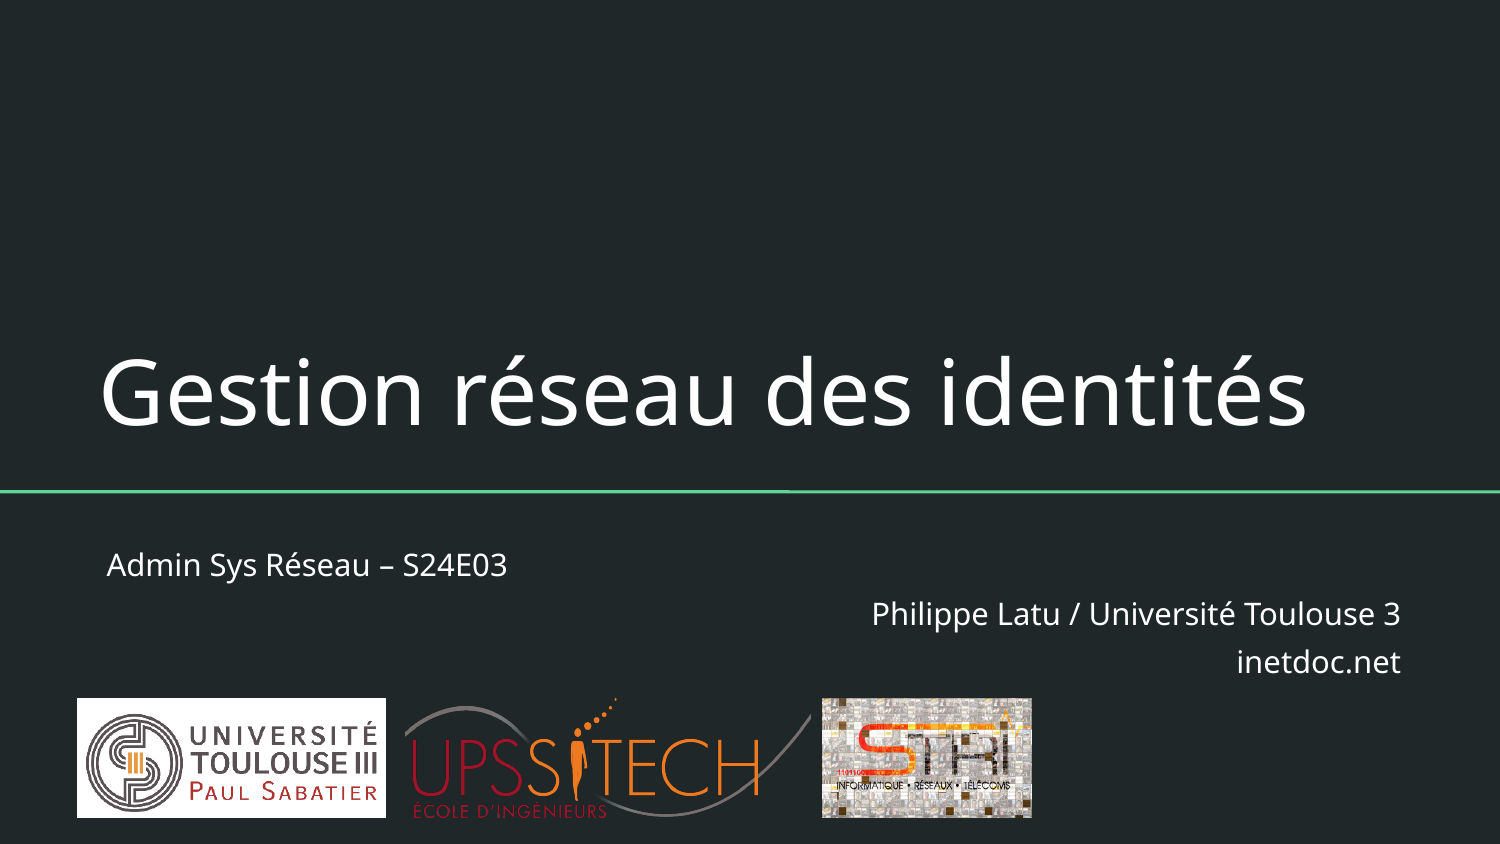

# Gestion réseau des identités
 Admin Sys Réseau – S24E03
Philippe Latu / Université Toulouse 3
inetdoc.net